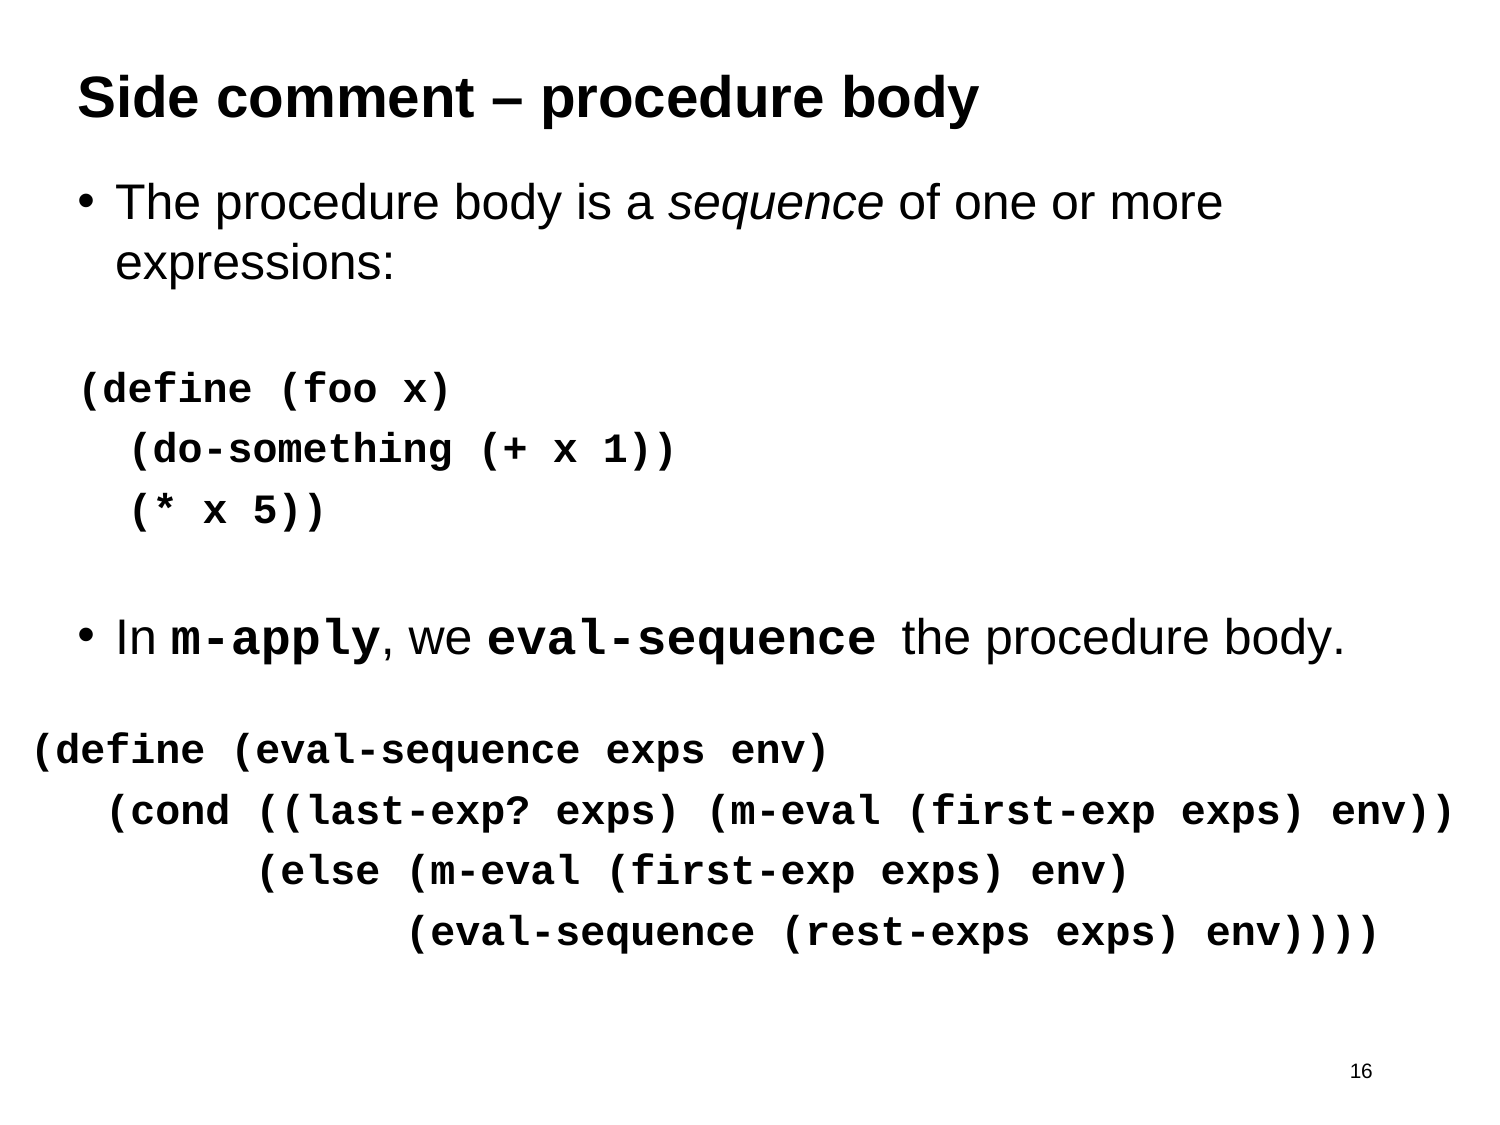

Side comment – procedure body
The procedure body is a sequence of one or more expressions:
(define (foo x)
 (do-something (+ x 1))
 (* x 5))
In m-apply, we eval-sequence the procedure body.
(define (eval-sequence exps env)
 (cond ((last-exp? exps) (m-eval (first-exp exps) env))
 (else (m-eval (first-exp exps) env)
 (eval-sequence (rest-exps exps) env))))